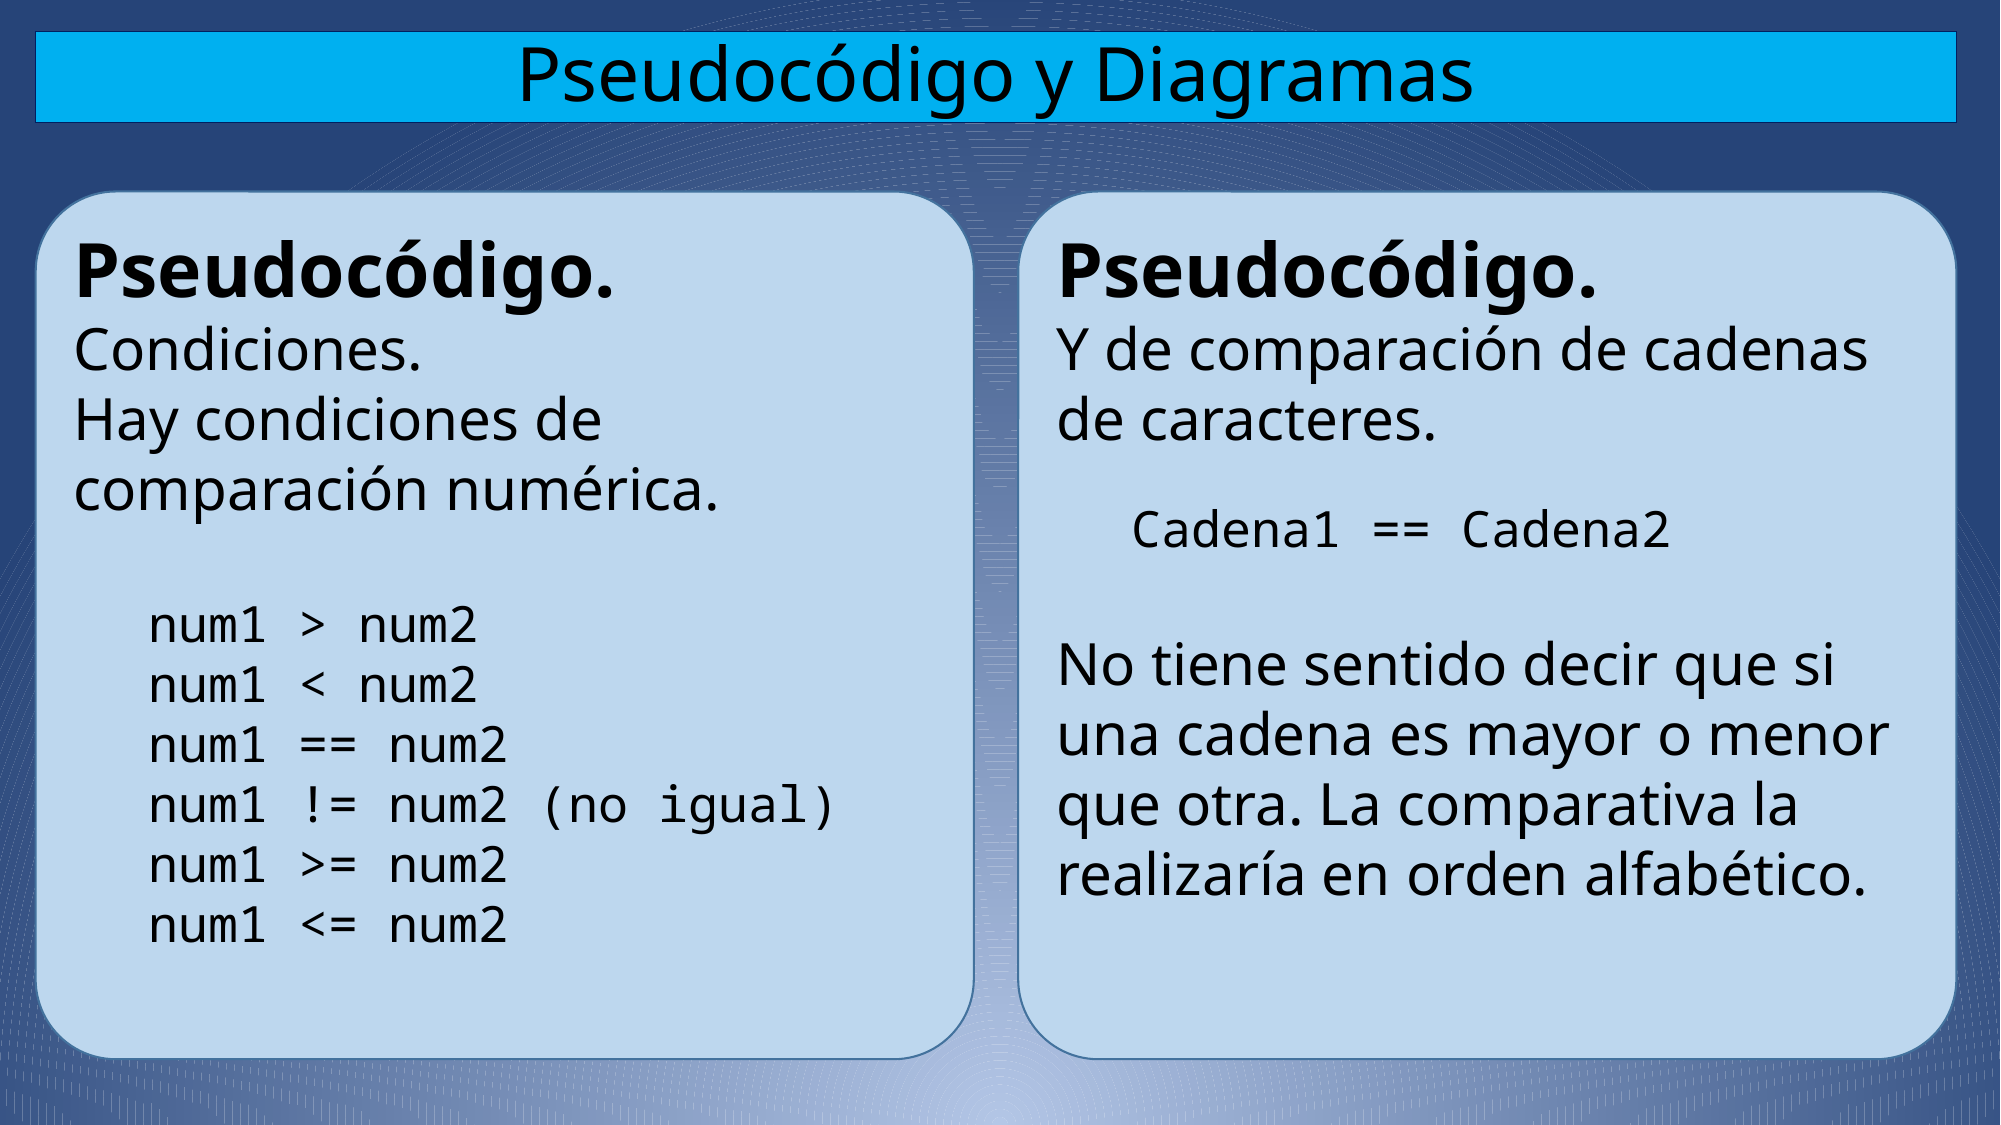

# Pseudocódigo y Diagramas
Pseudocódigo.
Condiciones.
Hay condiciones de comparación numérica.
num1 > num2
num1 < num2
num1 == num2
num1 != num2 (no igual)
num1 >= num2
num1 <= num2
Pseudocódigo.
Y de comparación de cadenas de caracteres.
Cadena1 == Cadena2
No tiene sentido decir que si una cadena es mayor o menor que otra. La comparativa la realizaría en orden alfabético.